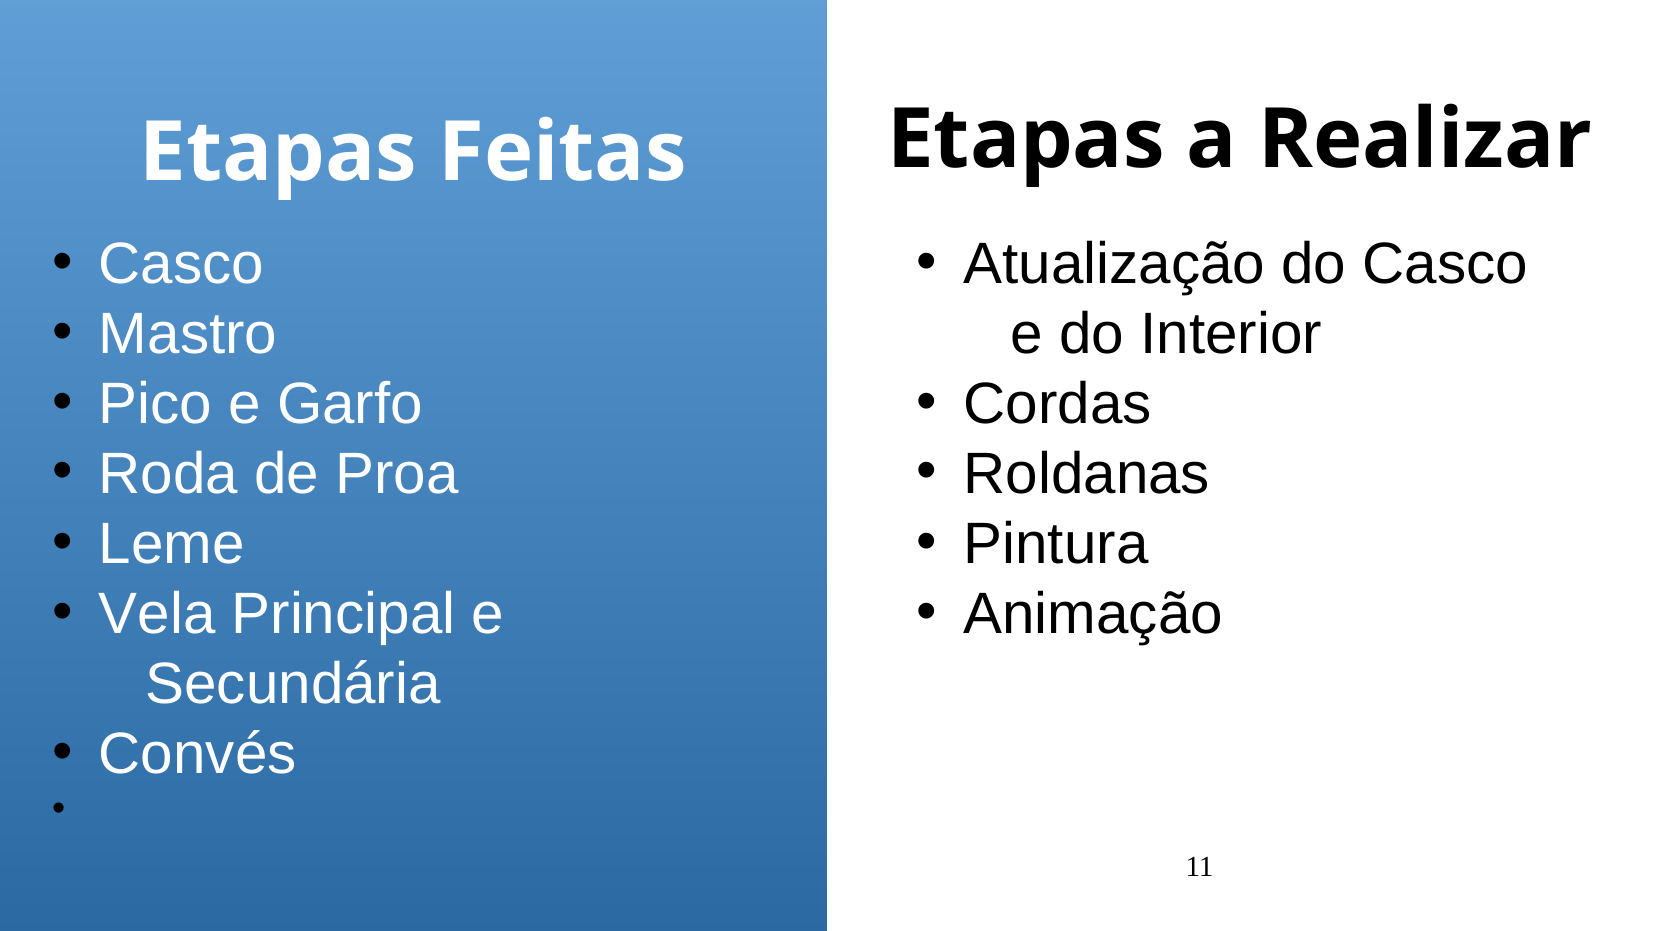

Etapas a Realizar
Etapas Feitas
Casco
Mastro
Pico e Garfo
Roda de Proa
Leme
Vela Principal e Secundária
Convés
Atualização do Casco e do Interior
Cordas
Roldanas
Pintura
Animação